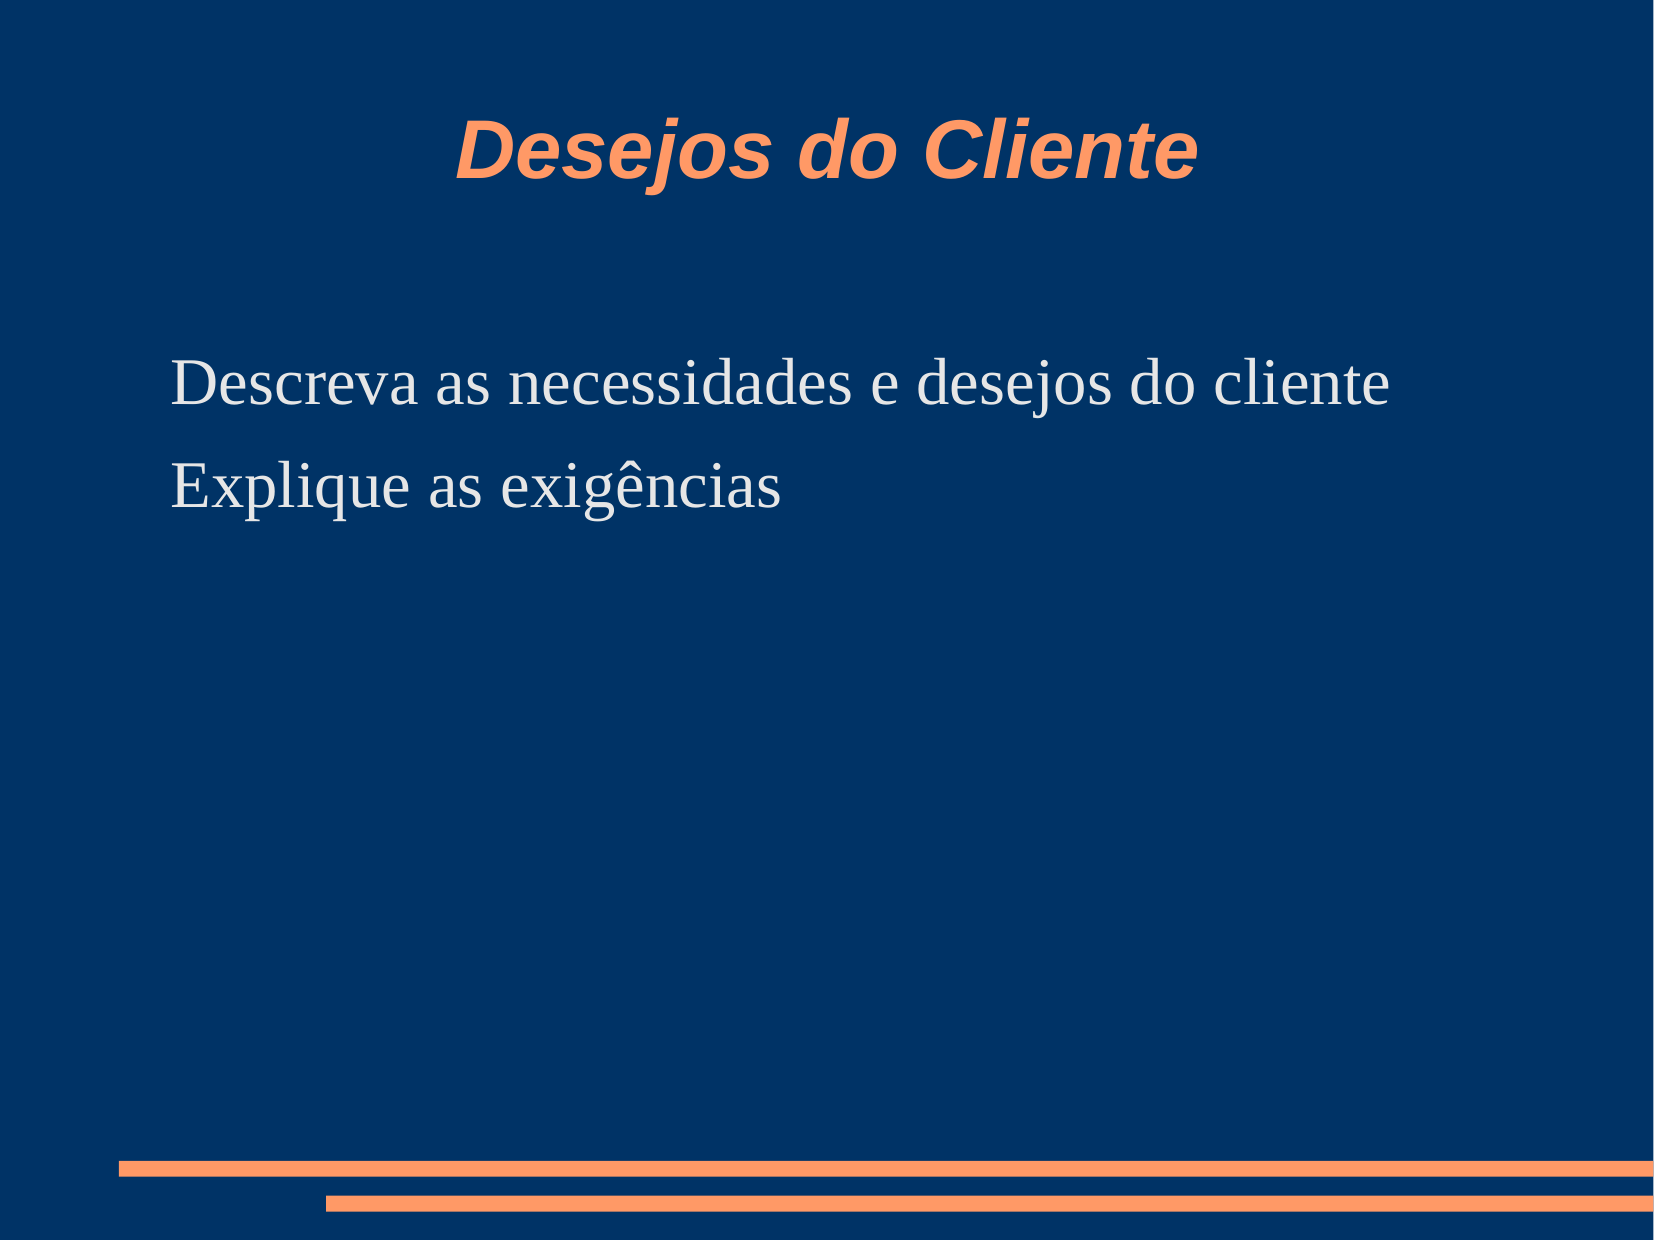

# Desejos do Cliente
Descreva as necessidades e desejos do cliente
Explique as exigências